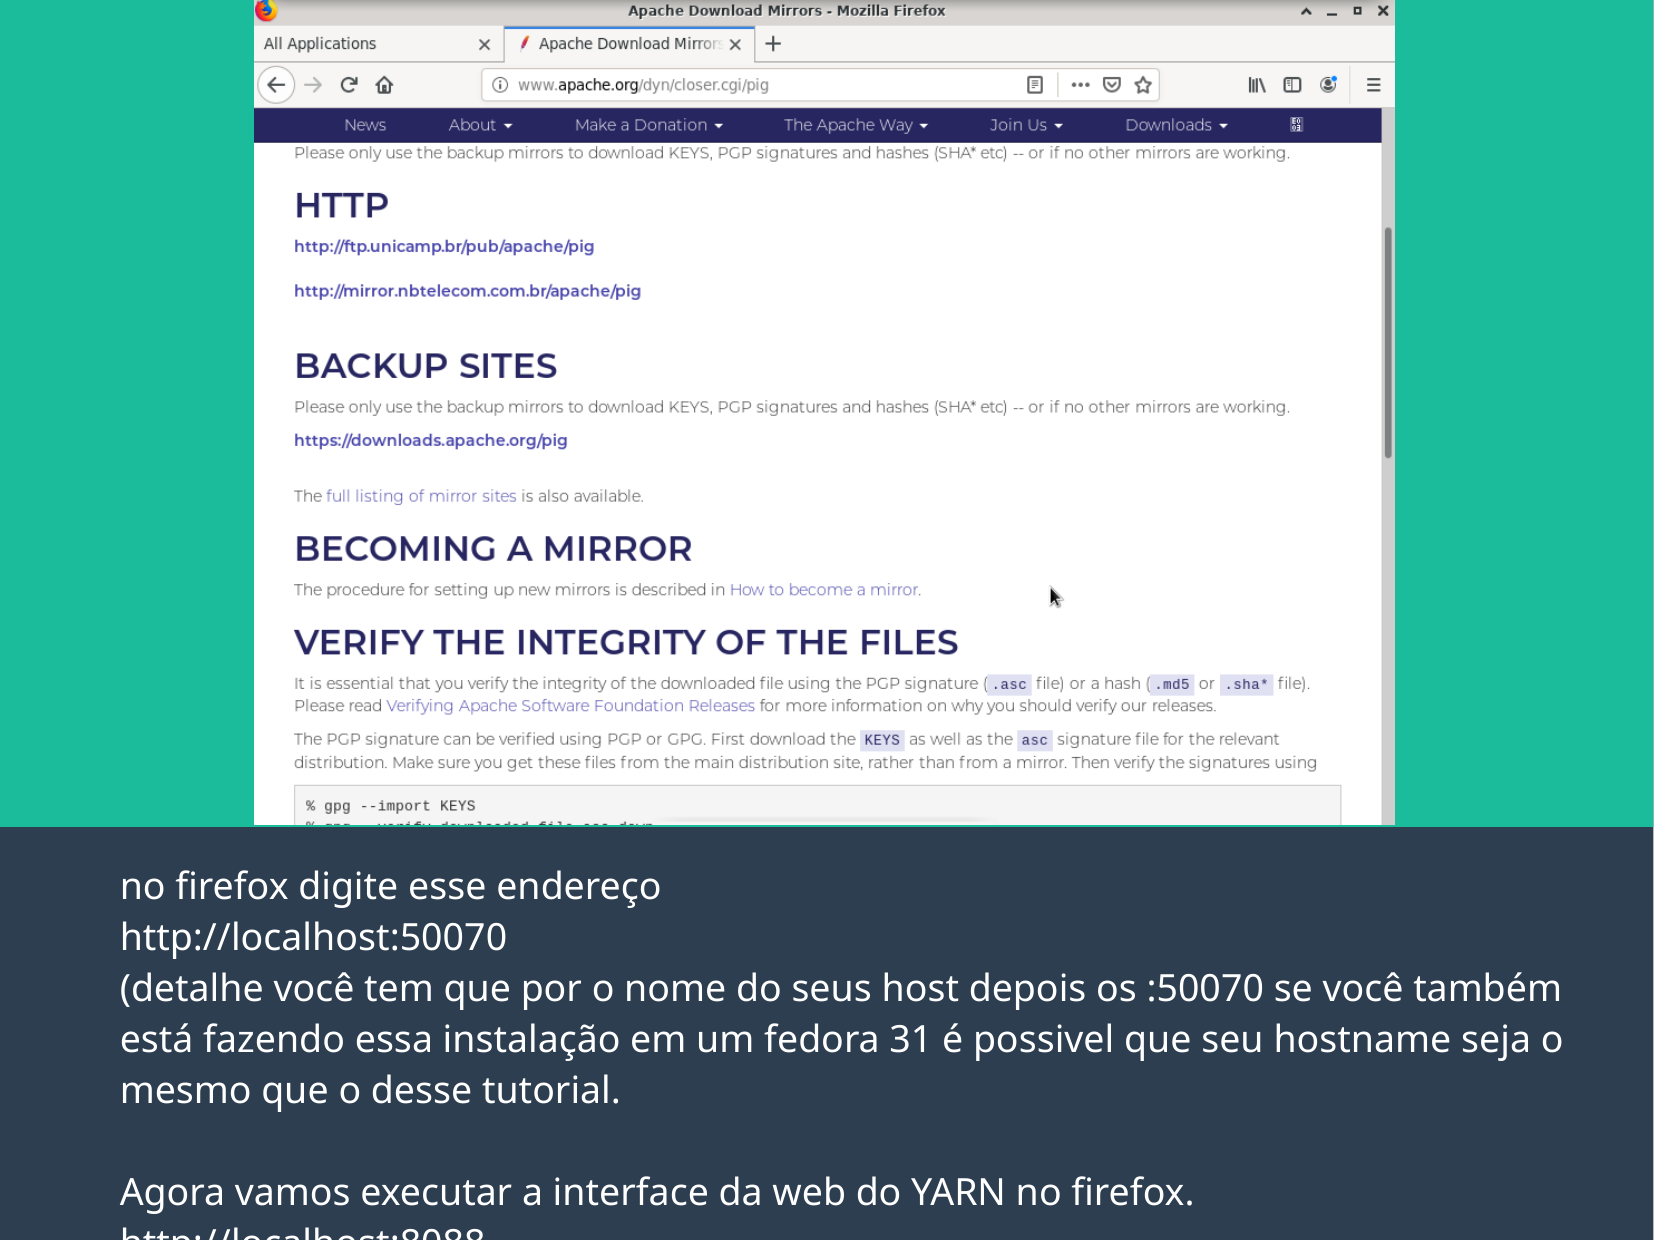

no firefox digite esse endereço
http://localhost:50070
(detalhe você tem que por o nome do seus host depois os :50070 se você também está fazendo essa instalação em um fedora 31 é possivel que seu hostname seja o mesmo que o desse tutorial.
Agora vamos executar a interface da web do YARN no firefox.
http://localhost:8088